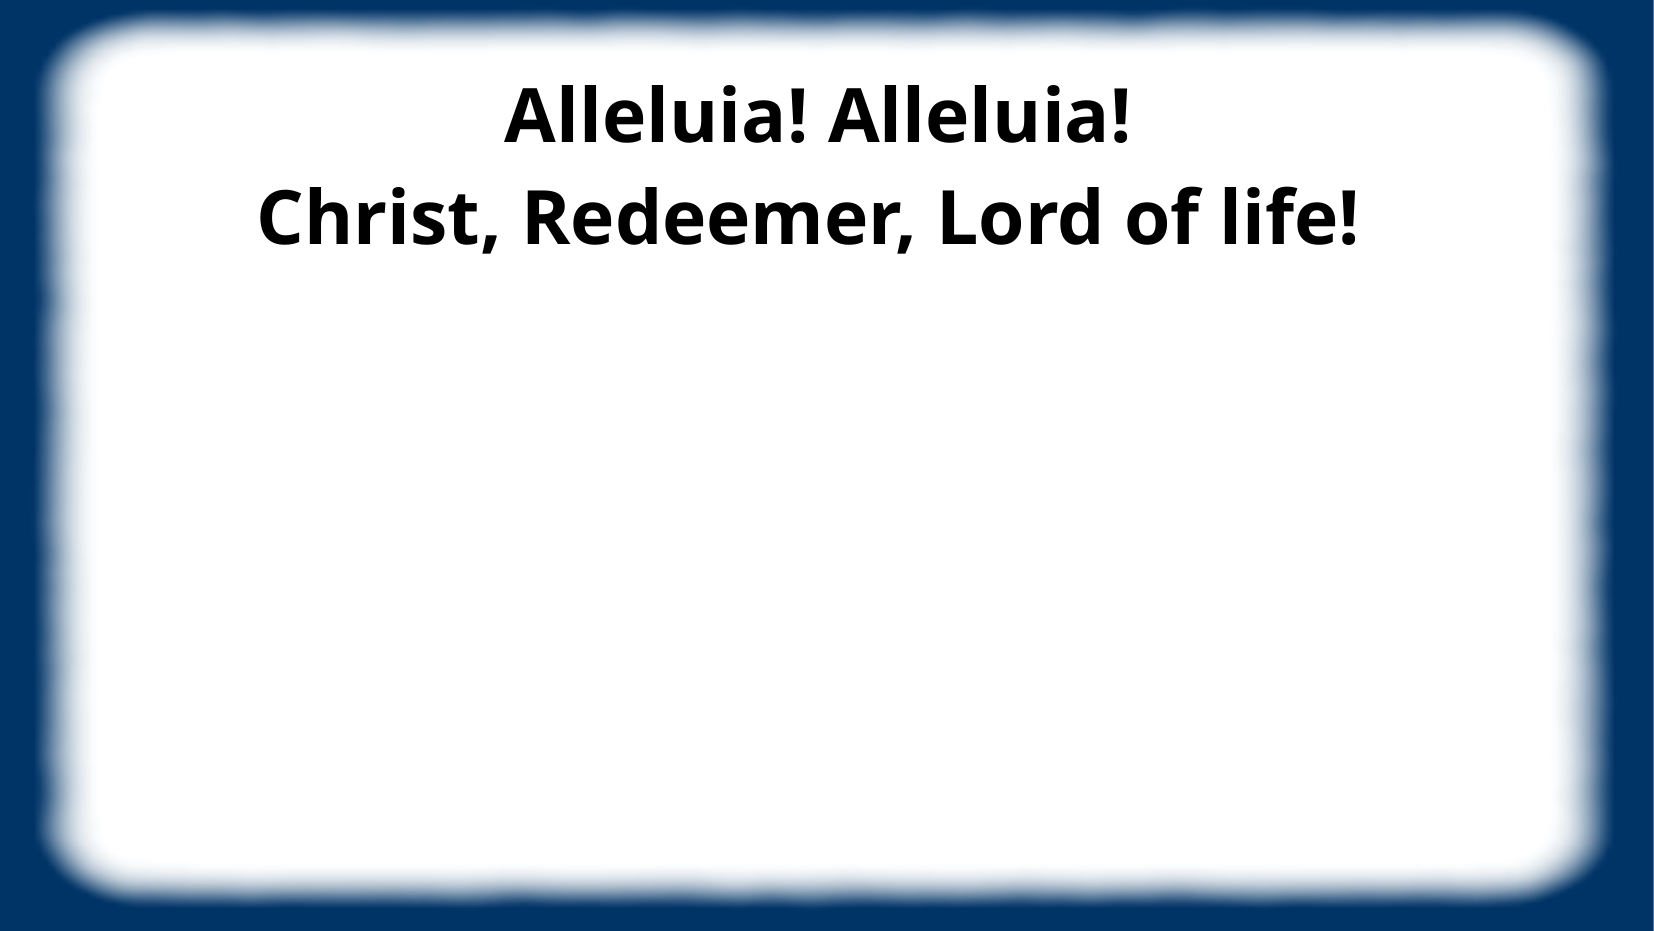

Alleluia! Alleluia!
Christ, Redeemer, Lord of life!